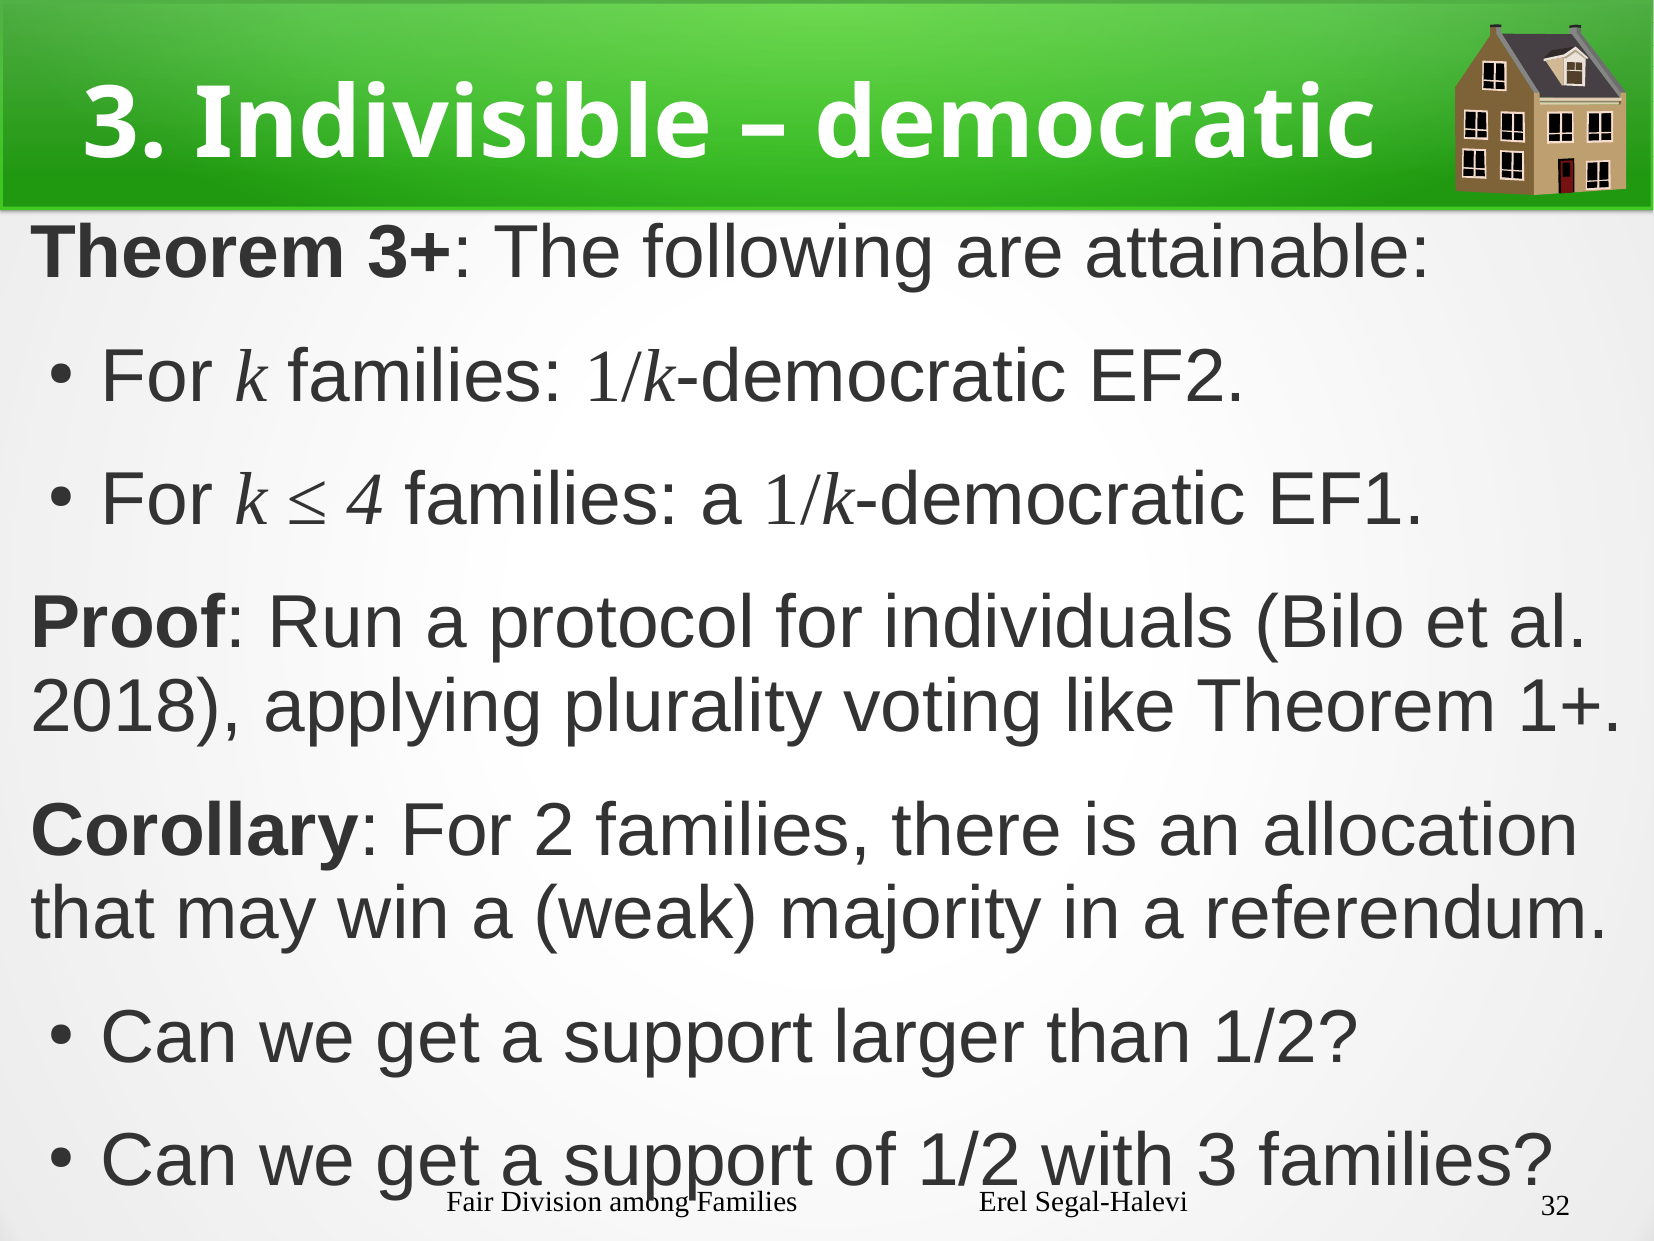

3. Indivisible – democratic
# Theorem 3+: The following are attainable:
For k families: 1/k-democratic EF2.
For k ≤ 4 families: a 1/k-democratic EF1.
Proof: Run a protocol for individuals (Bilo et al. 2018), applying plurality voting like Theorem 1+.
Corollary: For 2 families, there is an allocation that may win a (weak) majority in a referendum.
Can we get a support larger than 1/2?
Can we get a support of 1/2 with 3 families?
Fair Division among Families Erel Segal-Halevi
32